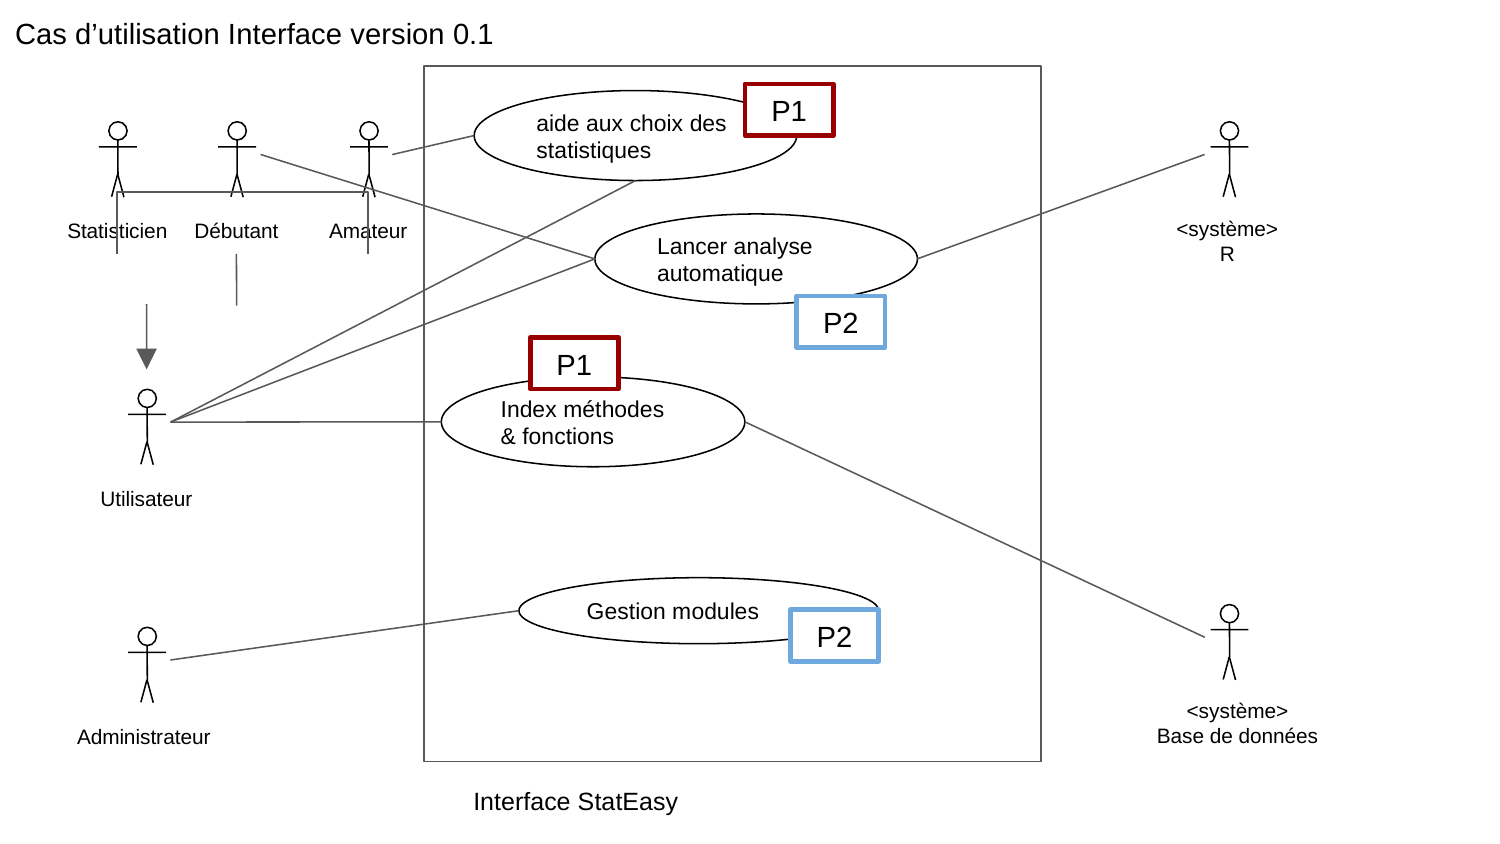

Cas d’utilisation Interface version 0.1
P1
aide aux choix des statistiques
Statisticien
Débutant
Amateur
<système>
R
Lancer analyse automatique
P2
P1
Utilisateur
Index méthodes & fonctions
Gestion modules
<système>
Base de données
Administrateur
P2
Interface StatEasy